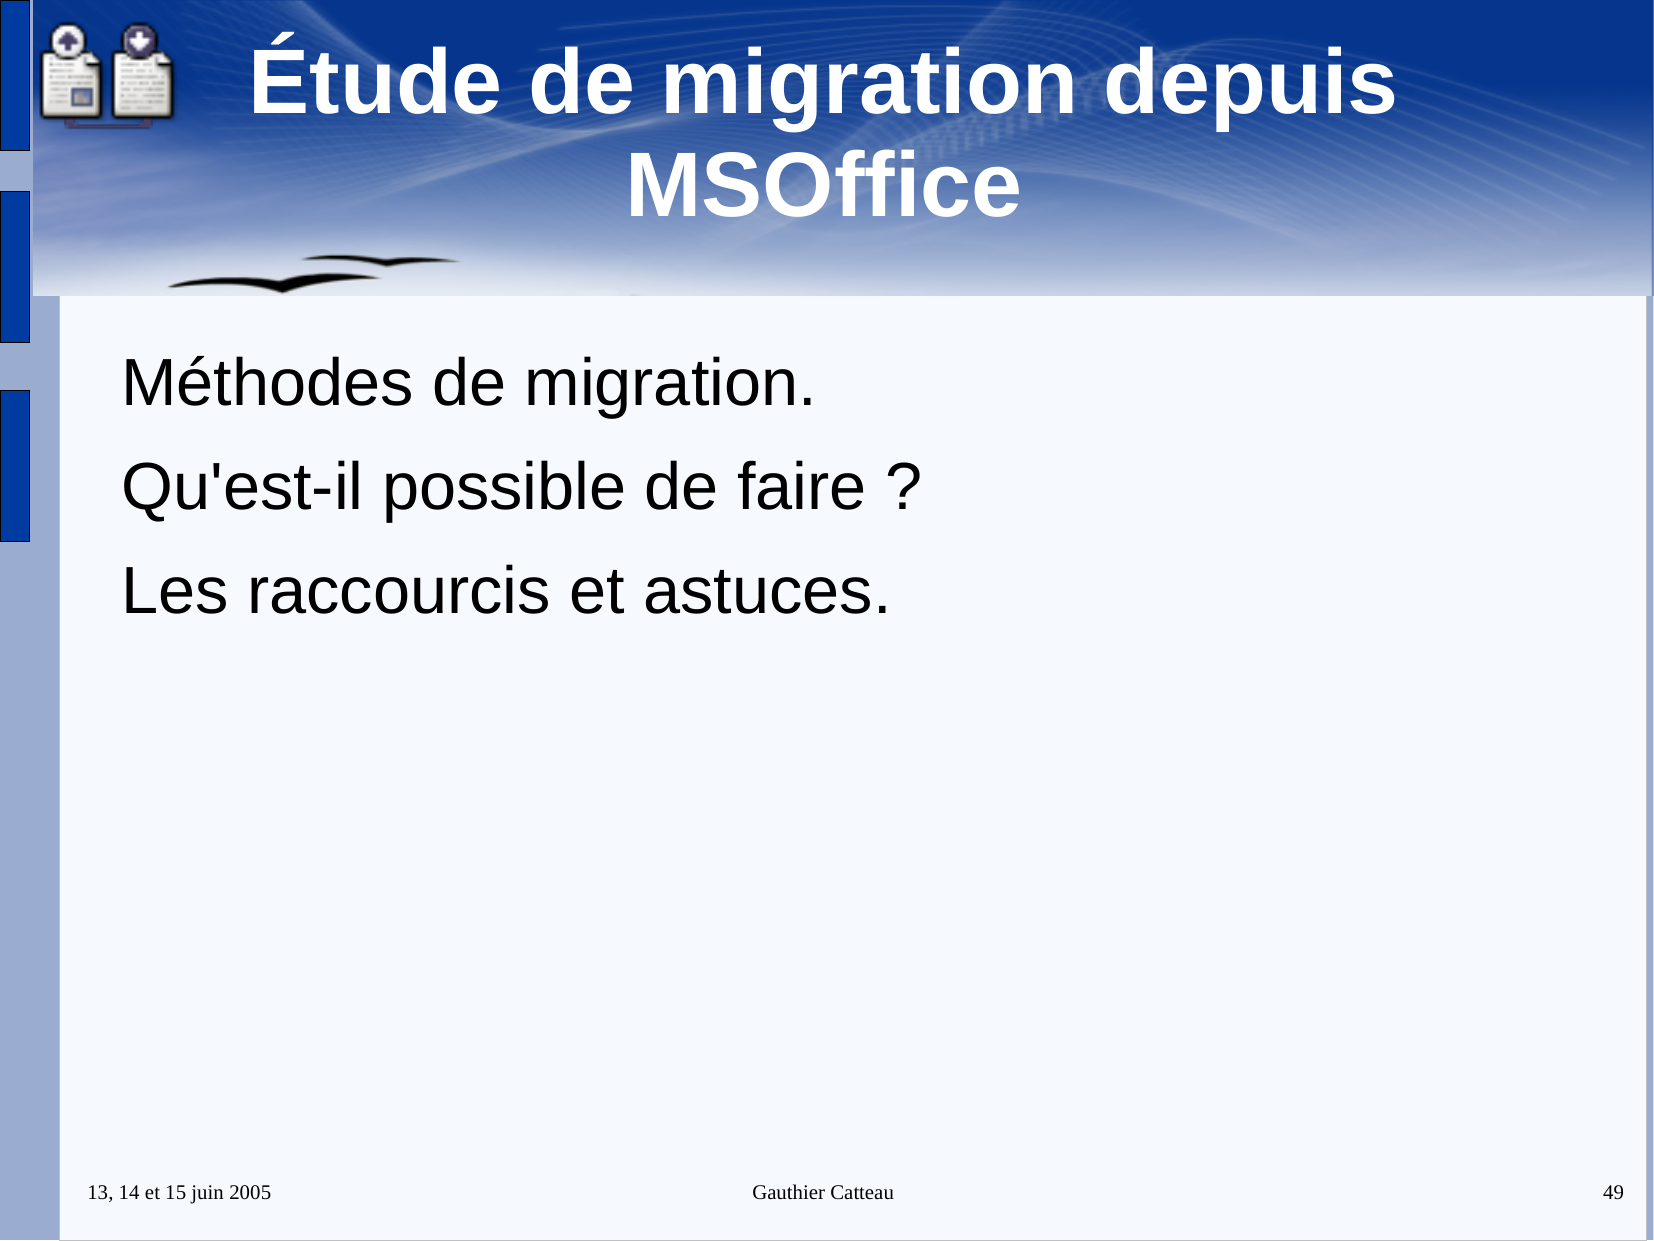

# Étude de migration depuis MSOffice
Méthodes de migration.
Qu'est-il possible de faire ?
Les raccourcis et astuces.
Gauthier Catteau